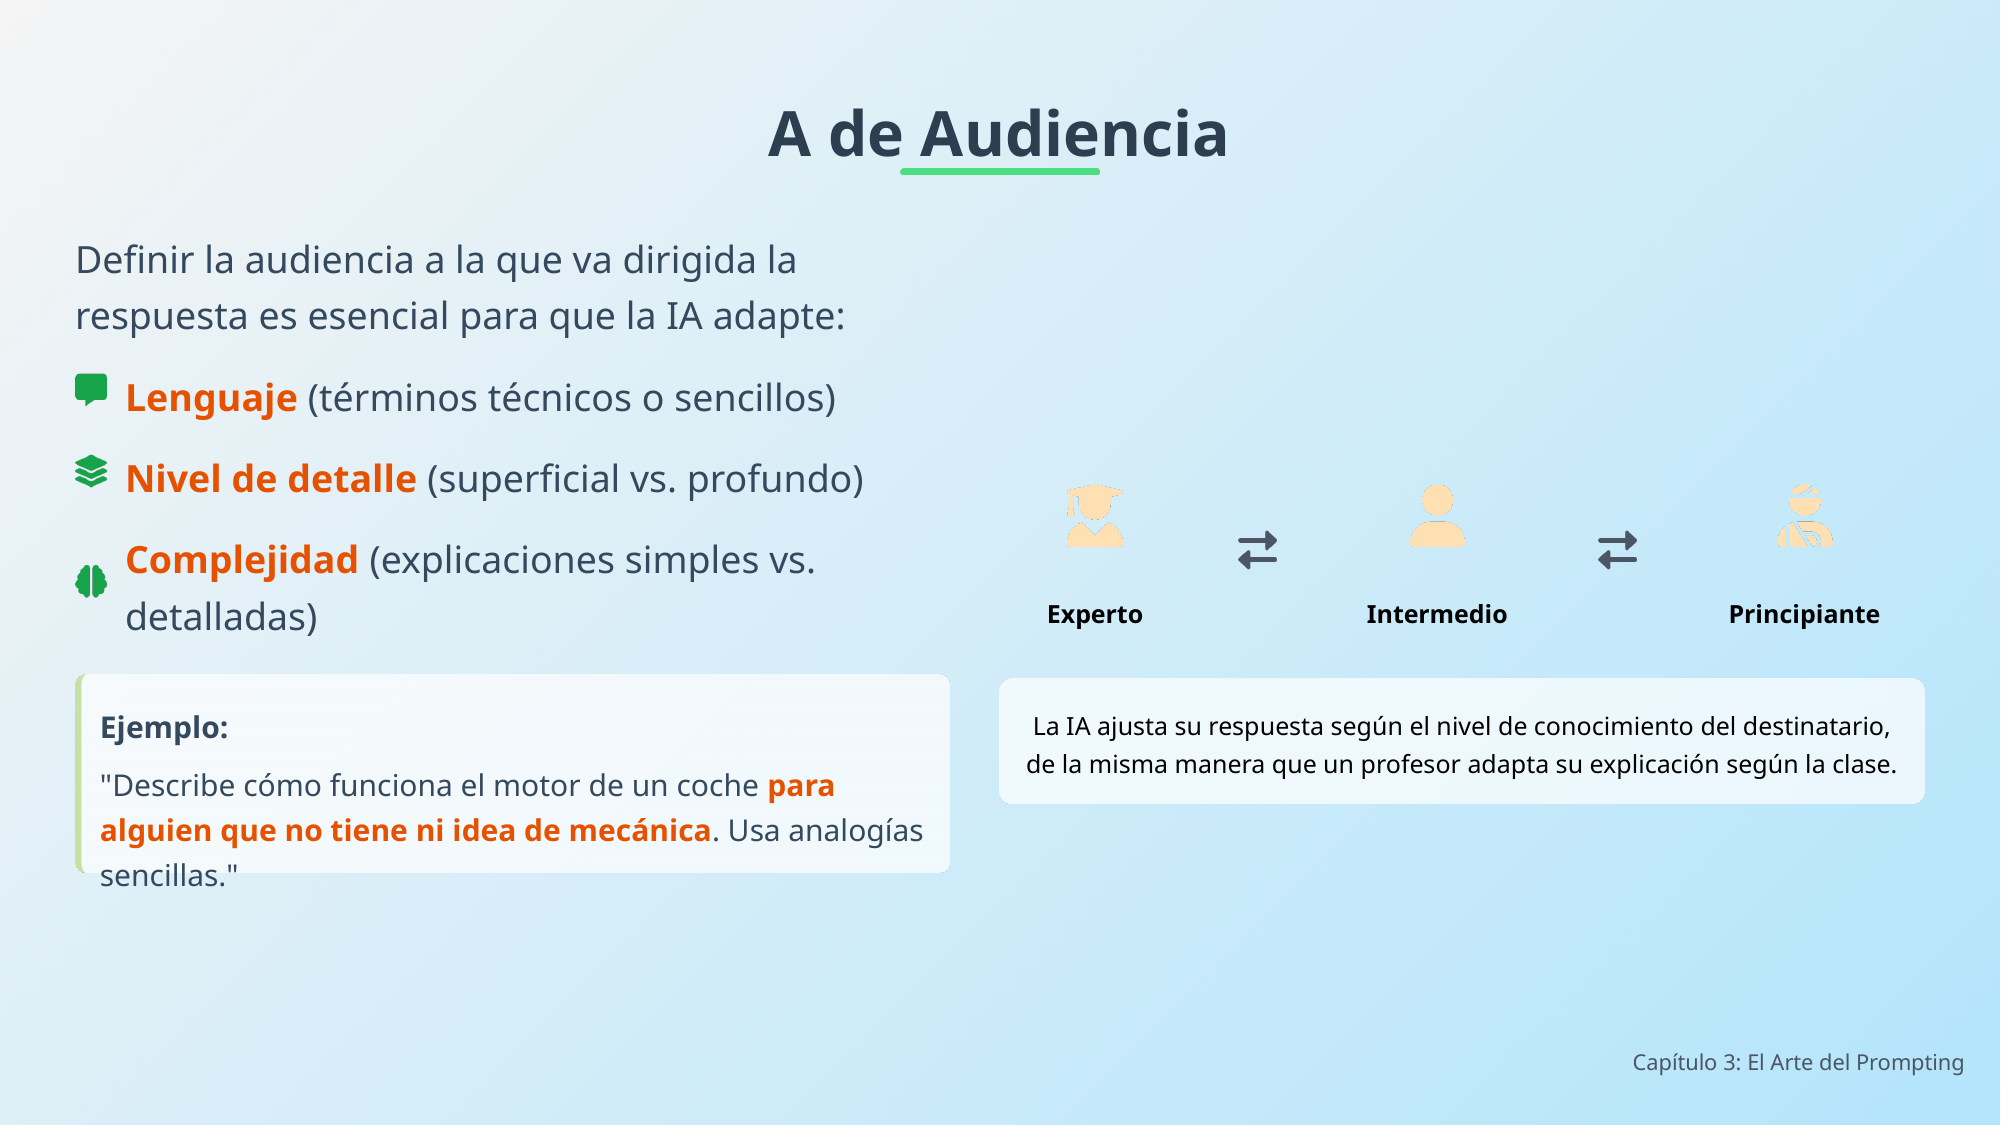

A de Audiencia
Definir la audiencia a la que va dirigida la respuesta es esencial para que la IA adapte:
Lenguaje (términos técnicos o sencillos)
Nivel de detalle (superficial vs. profundo)
Complejidad (explicaciones simples vs. detalladas)
Experto
Intermedio
Principiante
Ejemplo:
La IA ajusta su respuesta según el nivel de conocimiento del destinatario, de la misma manera que un profesor adapta su explicación según la clase.
"Describe cómo funciona el motor de un coche para alguien que no tiene ni idea de mecánica. Usa analogías sencillas."
Capítulo 3: El Arte del Prompting